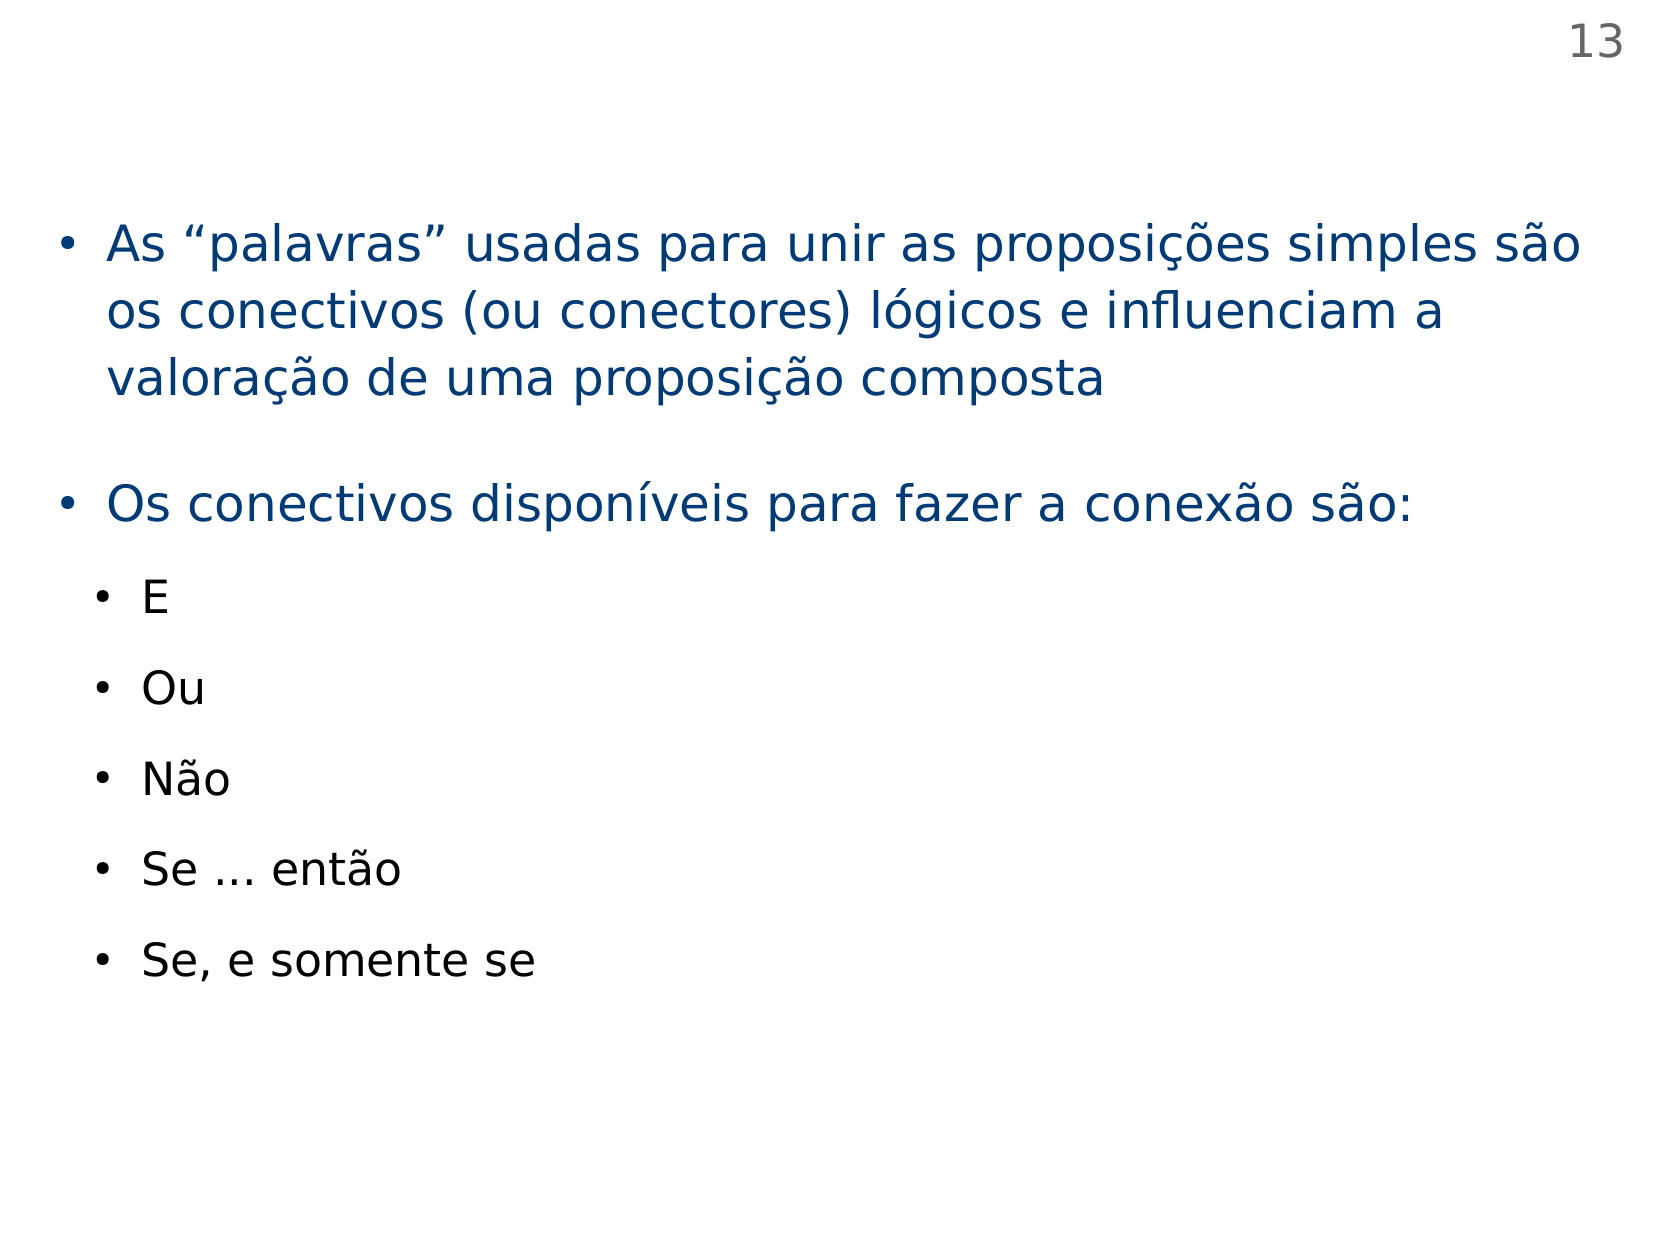

13
#
As “palavras” usadas para unir as proposições simples são os conectivos (ou conectores) lógicos e influenciam a valoração de uma proposição composta
Os conectivos disponíveis para fazer a conexão são:
E
Ou
Não
Se ... então
Se, e somente se